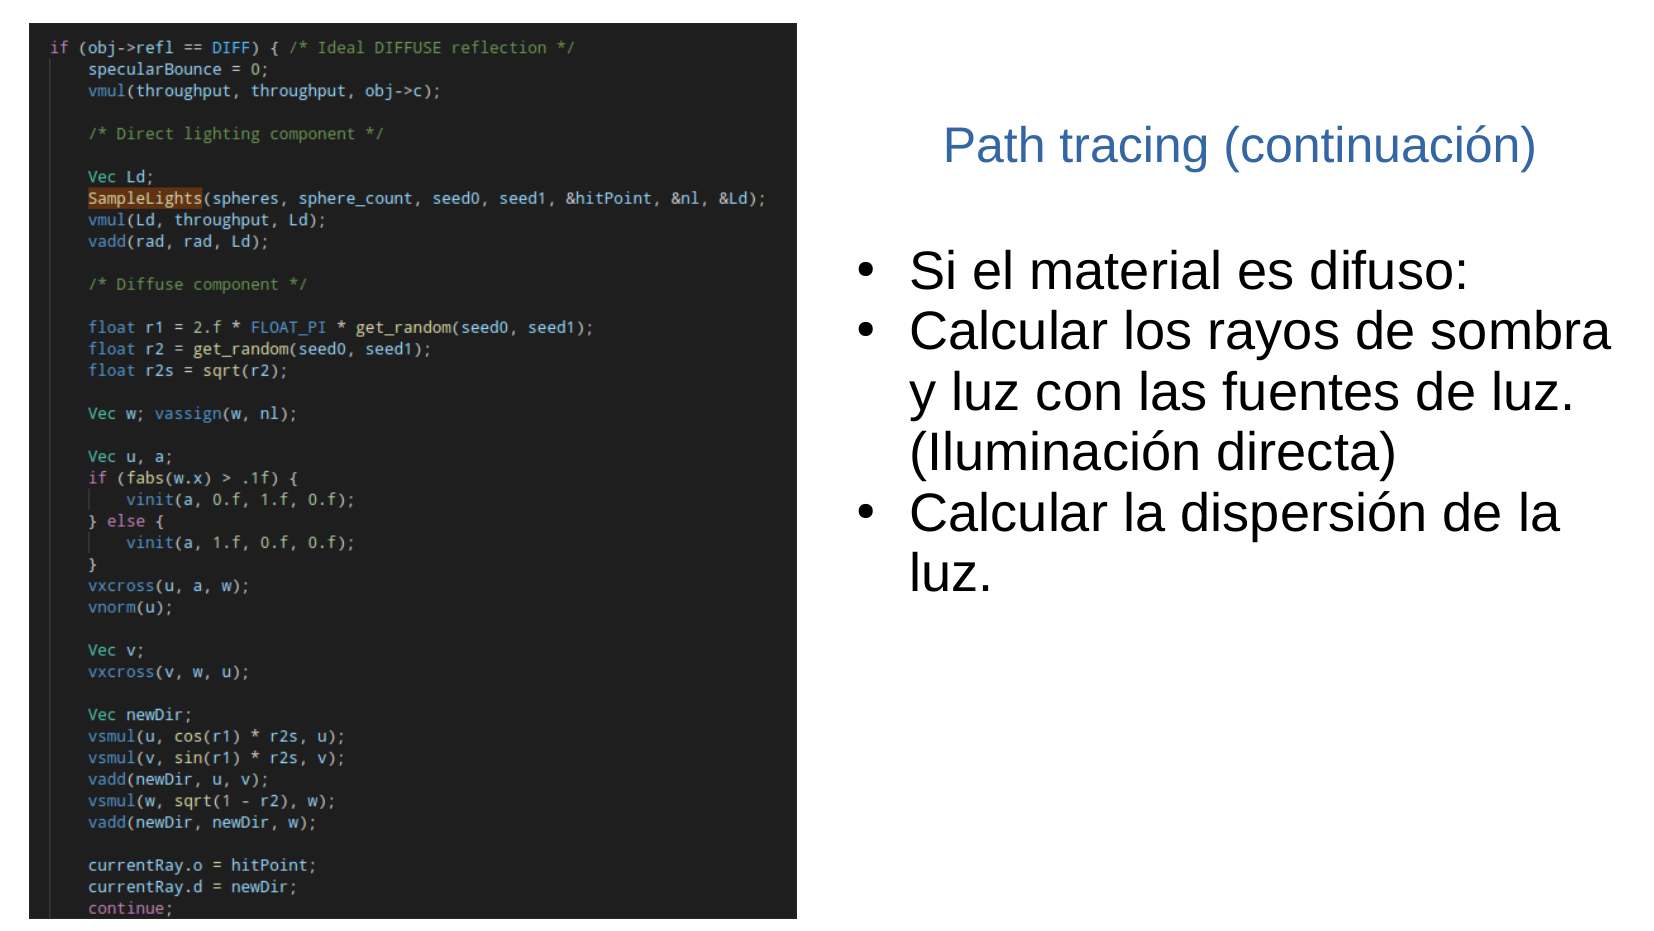

Path tracing (continuación)
# Si el material es difuso:
Calcular los rayos de sombra y luz con las fuentes de luz. (Iluminación directa)
Calcular la dispersión de la luz.